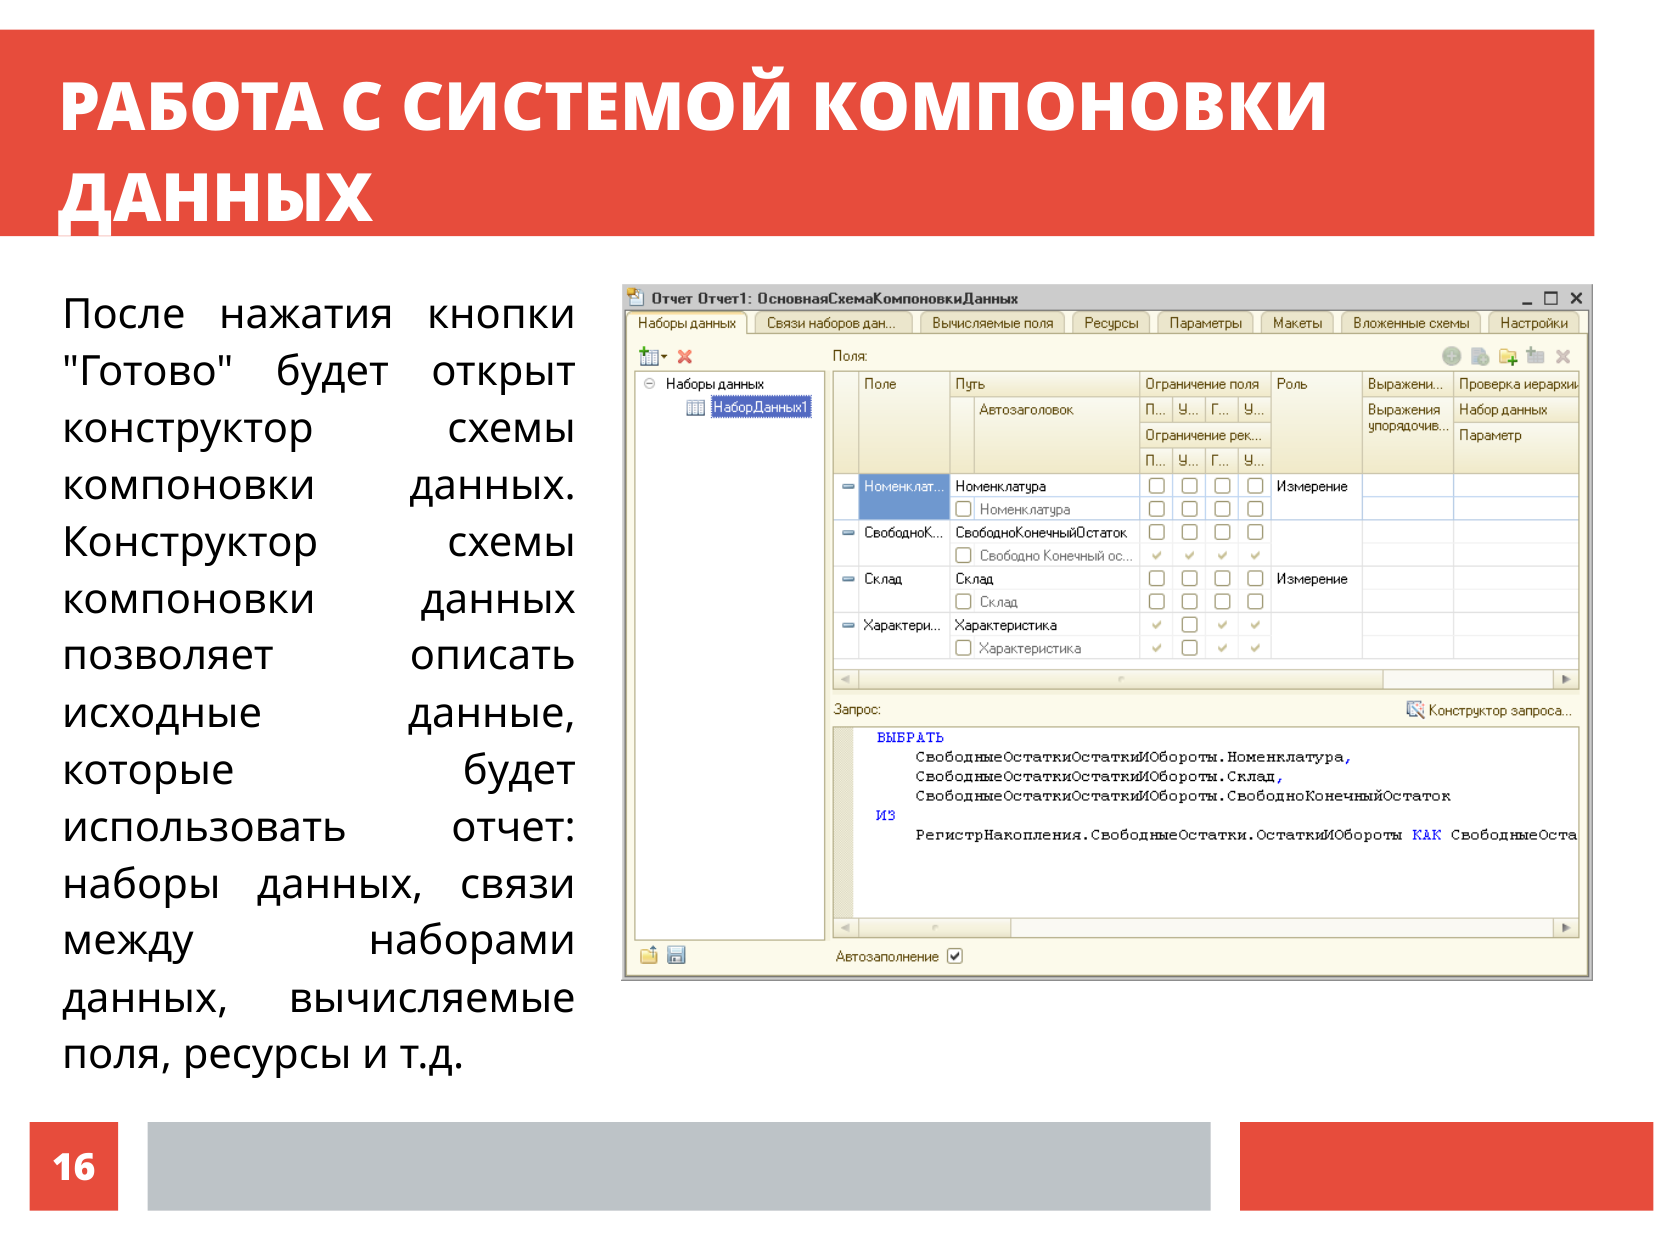

# РАБОТА С СИСТЕМОЙ КОМПОНОВКИ ДАННЫХ
После нажатия кнопки "Готово" будет открыт конструктор схемы компоновки данных. Конструктор схемы компоновки данных позволяет описать исходные данные, которые будет использовать отчет: наборы данных, связи между наборами данных, вычисляемые поля, ресурсы и т.д.
16